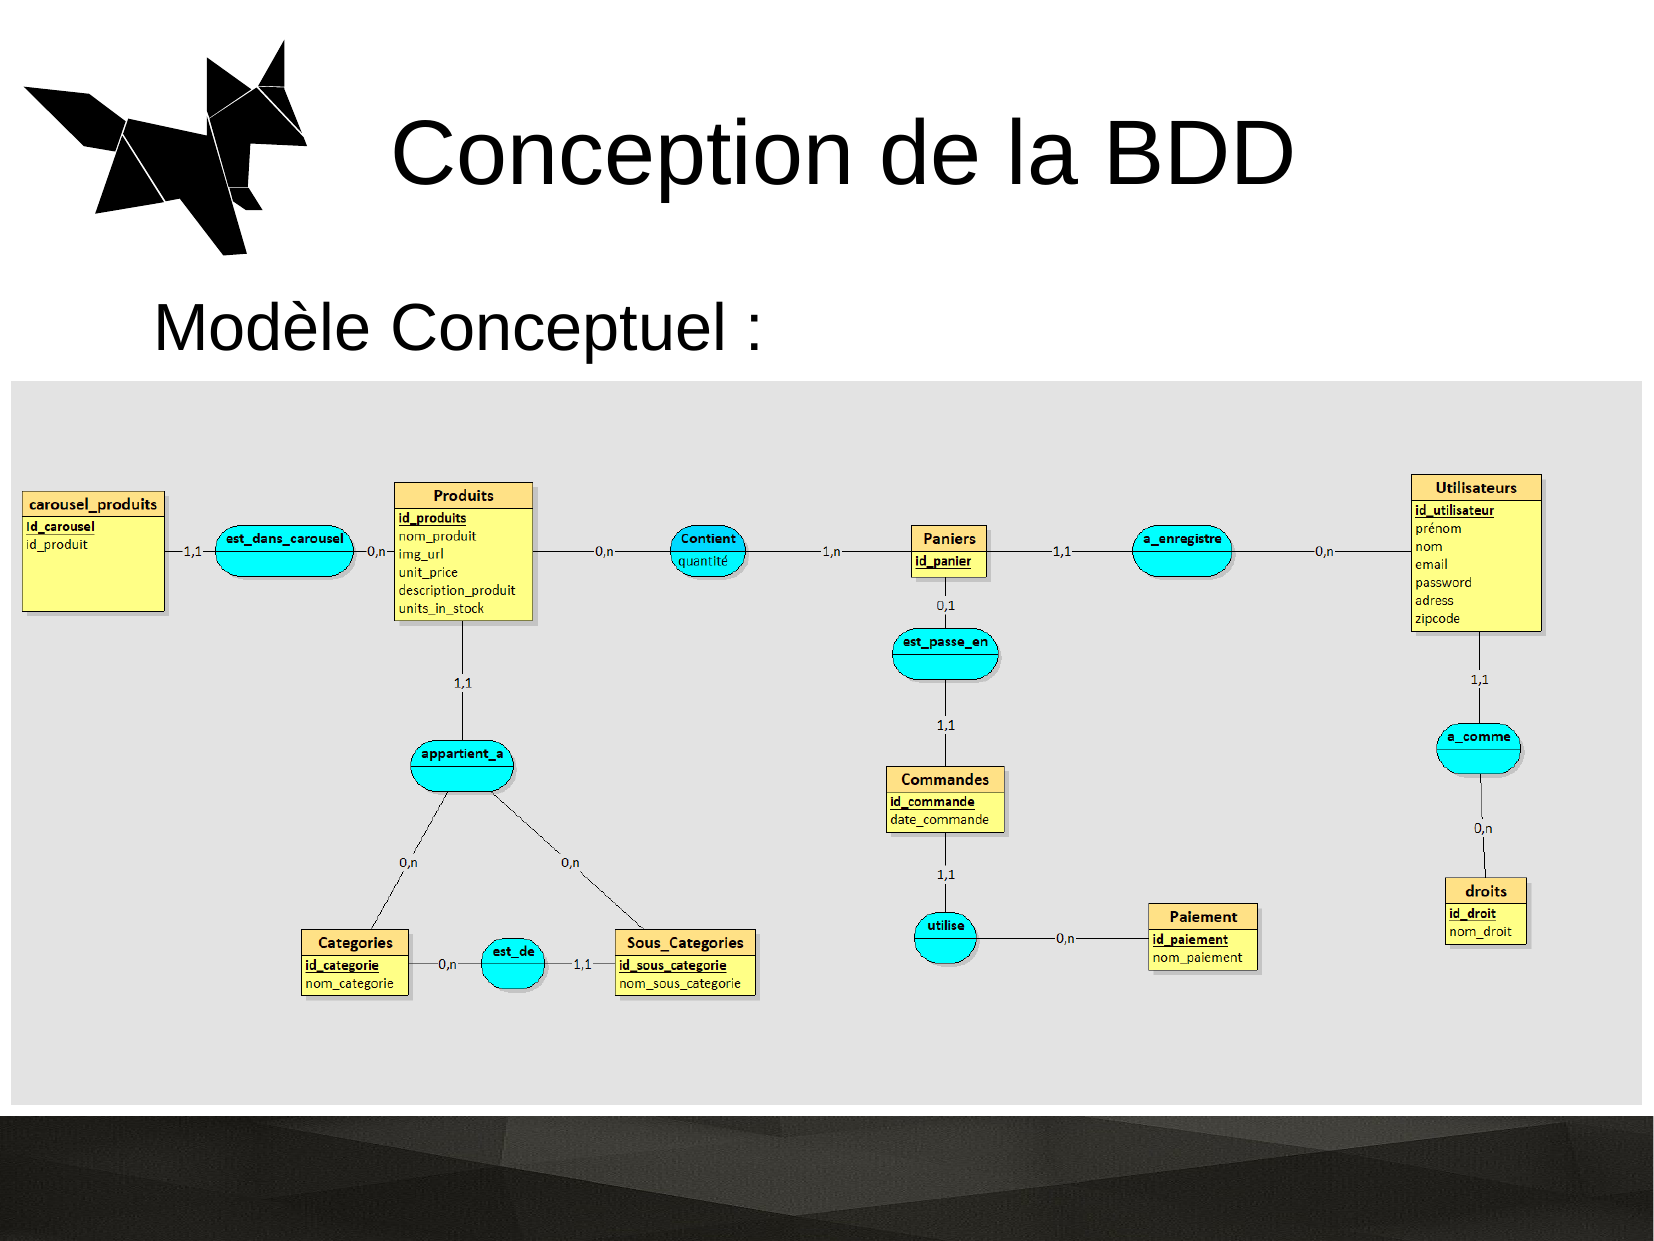

# Conception de la BDD
Modèle Conceptuel :